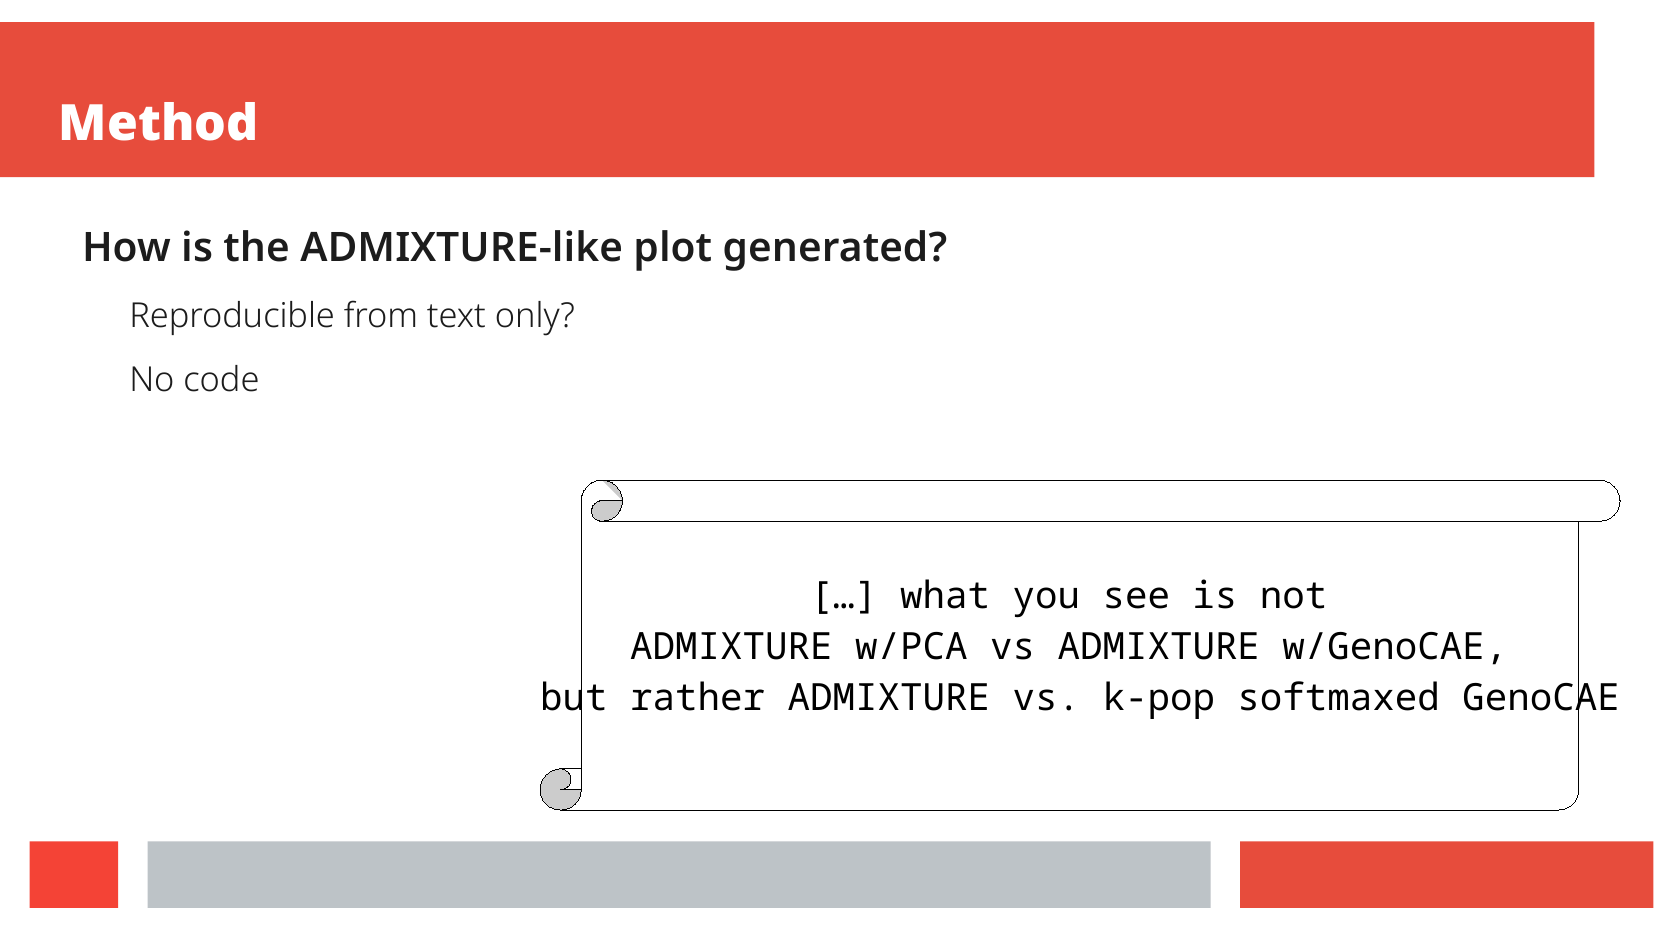

# Method
How is the ADMIXTURE-like plot generated?
Reproducible from text only?
No code
[…] what you see is not
ADMIXTURE w/PCA vs ADMIXTURE w/GenoCAE,
but rather ADMIXTURE vs. k-pop softmaxed GenoCAE